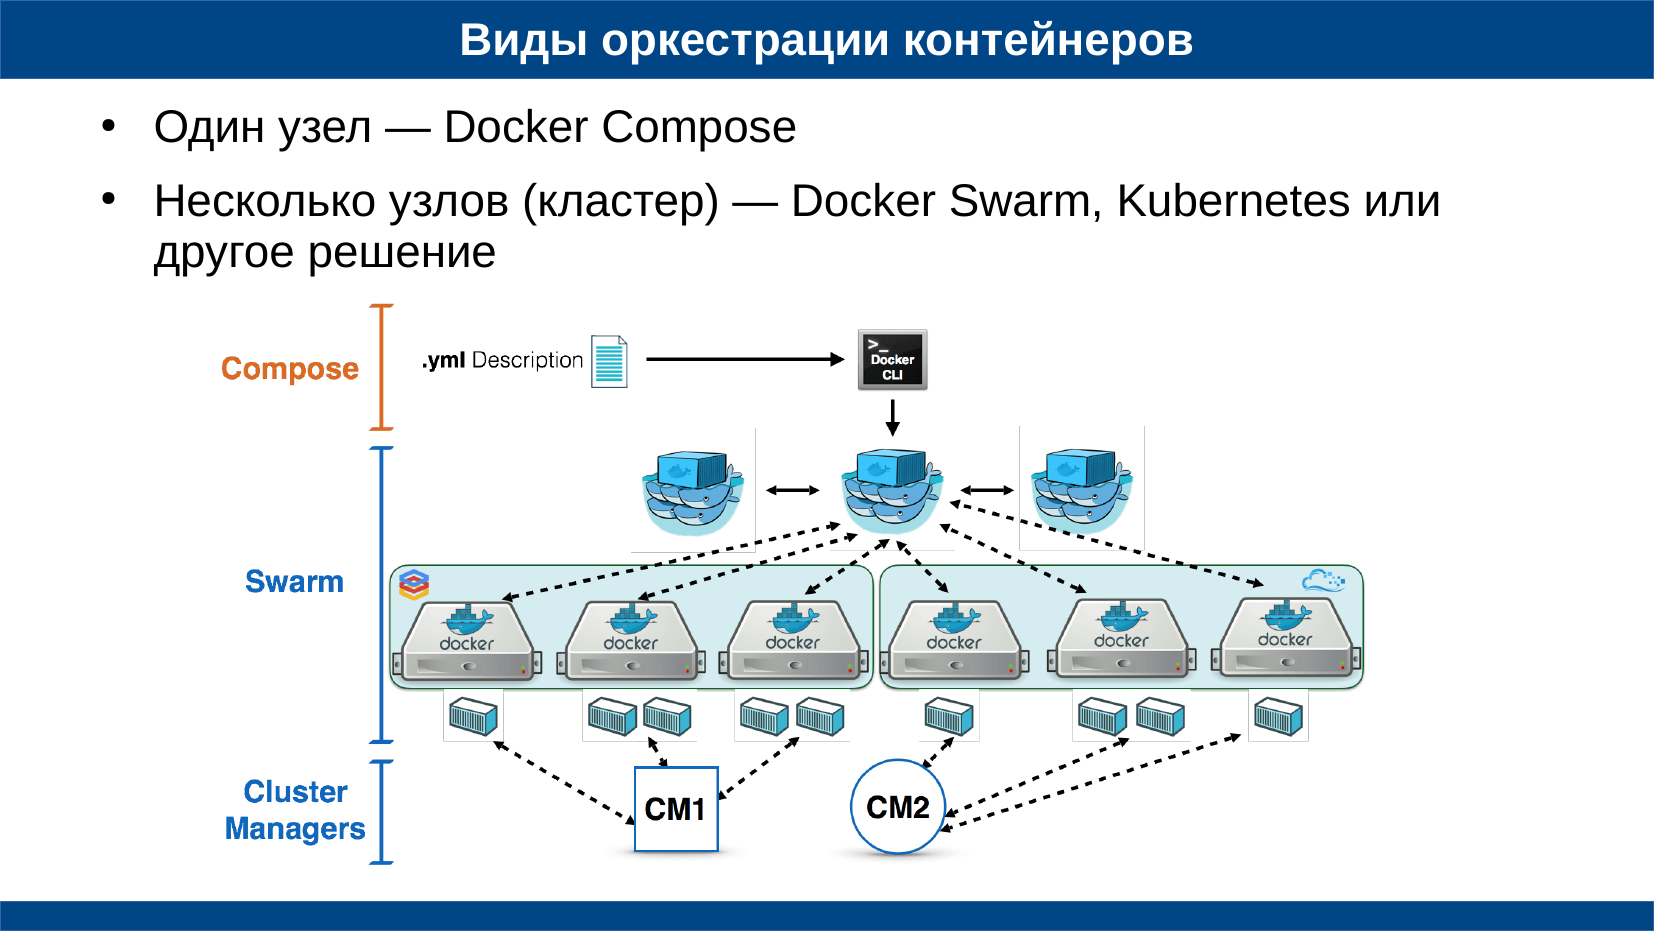

# Виды оркестрации контейнеров
Один узел — Docker Compose
Несколько узлов (кластер) — Docker Swarm, Kubernetes или другое решение